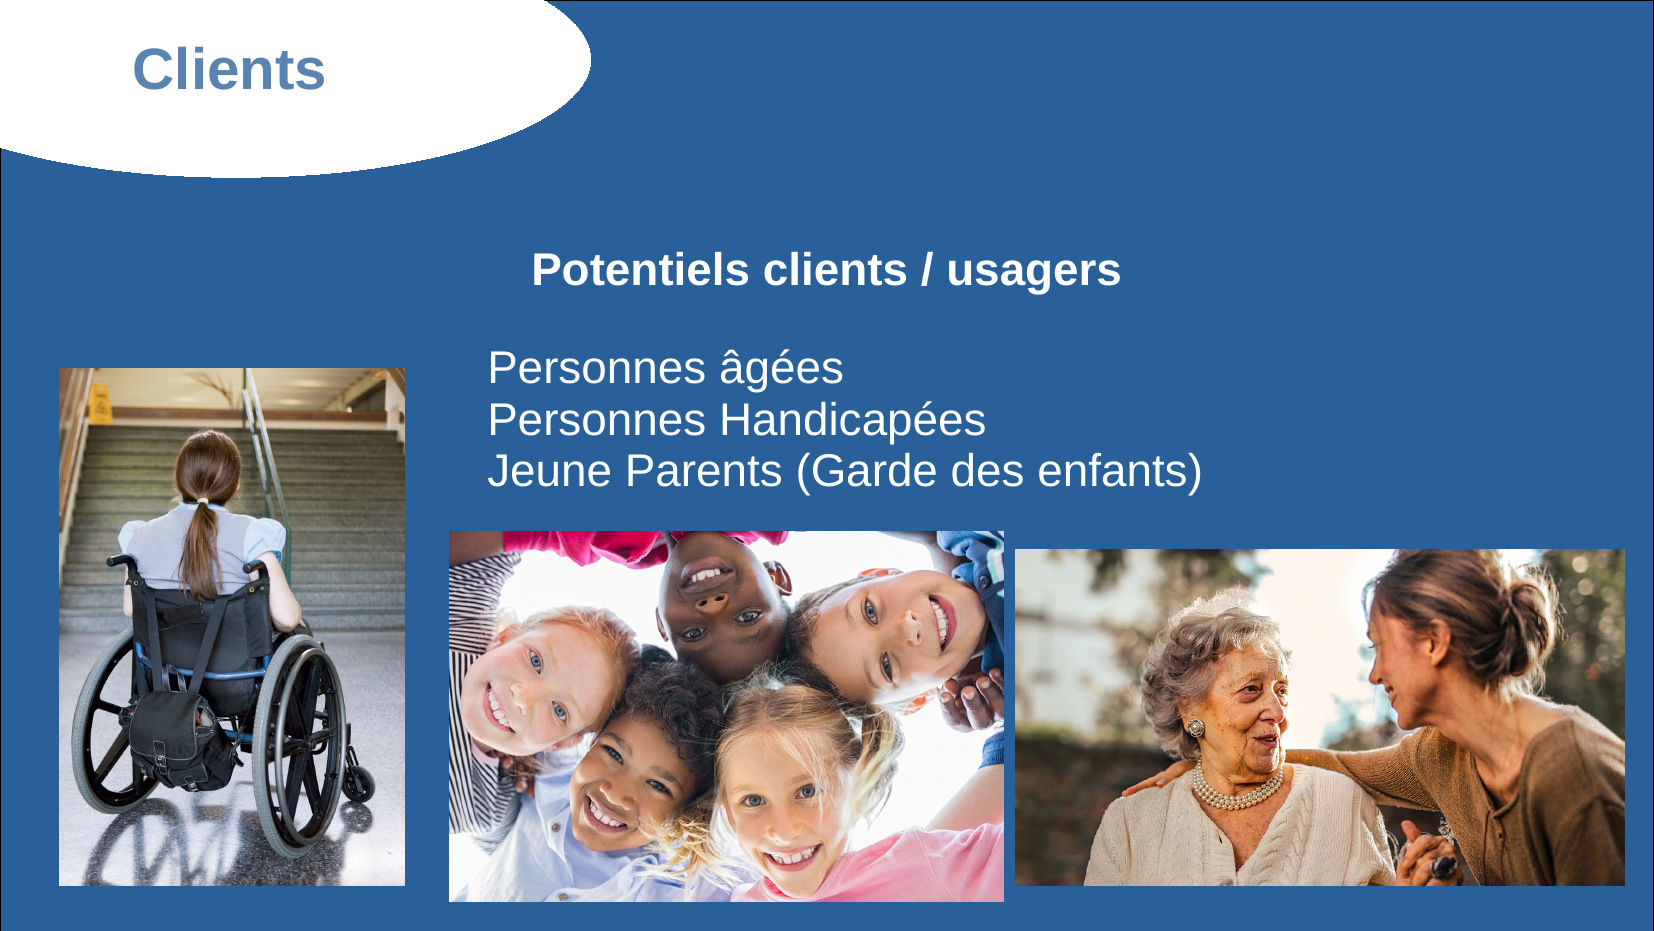

Clients
Potentiels clients / usagers
Personnes âgées
Personnes Handicapées
Jeune Parents (Garde des enfants)